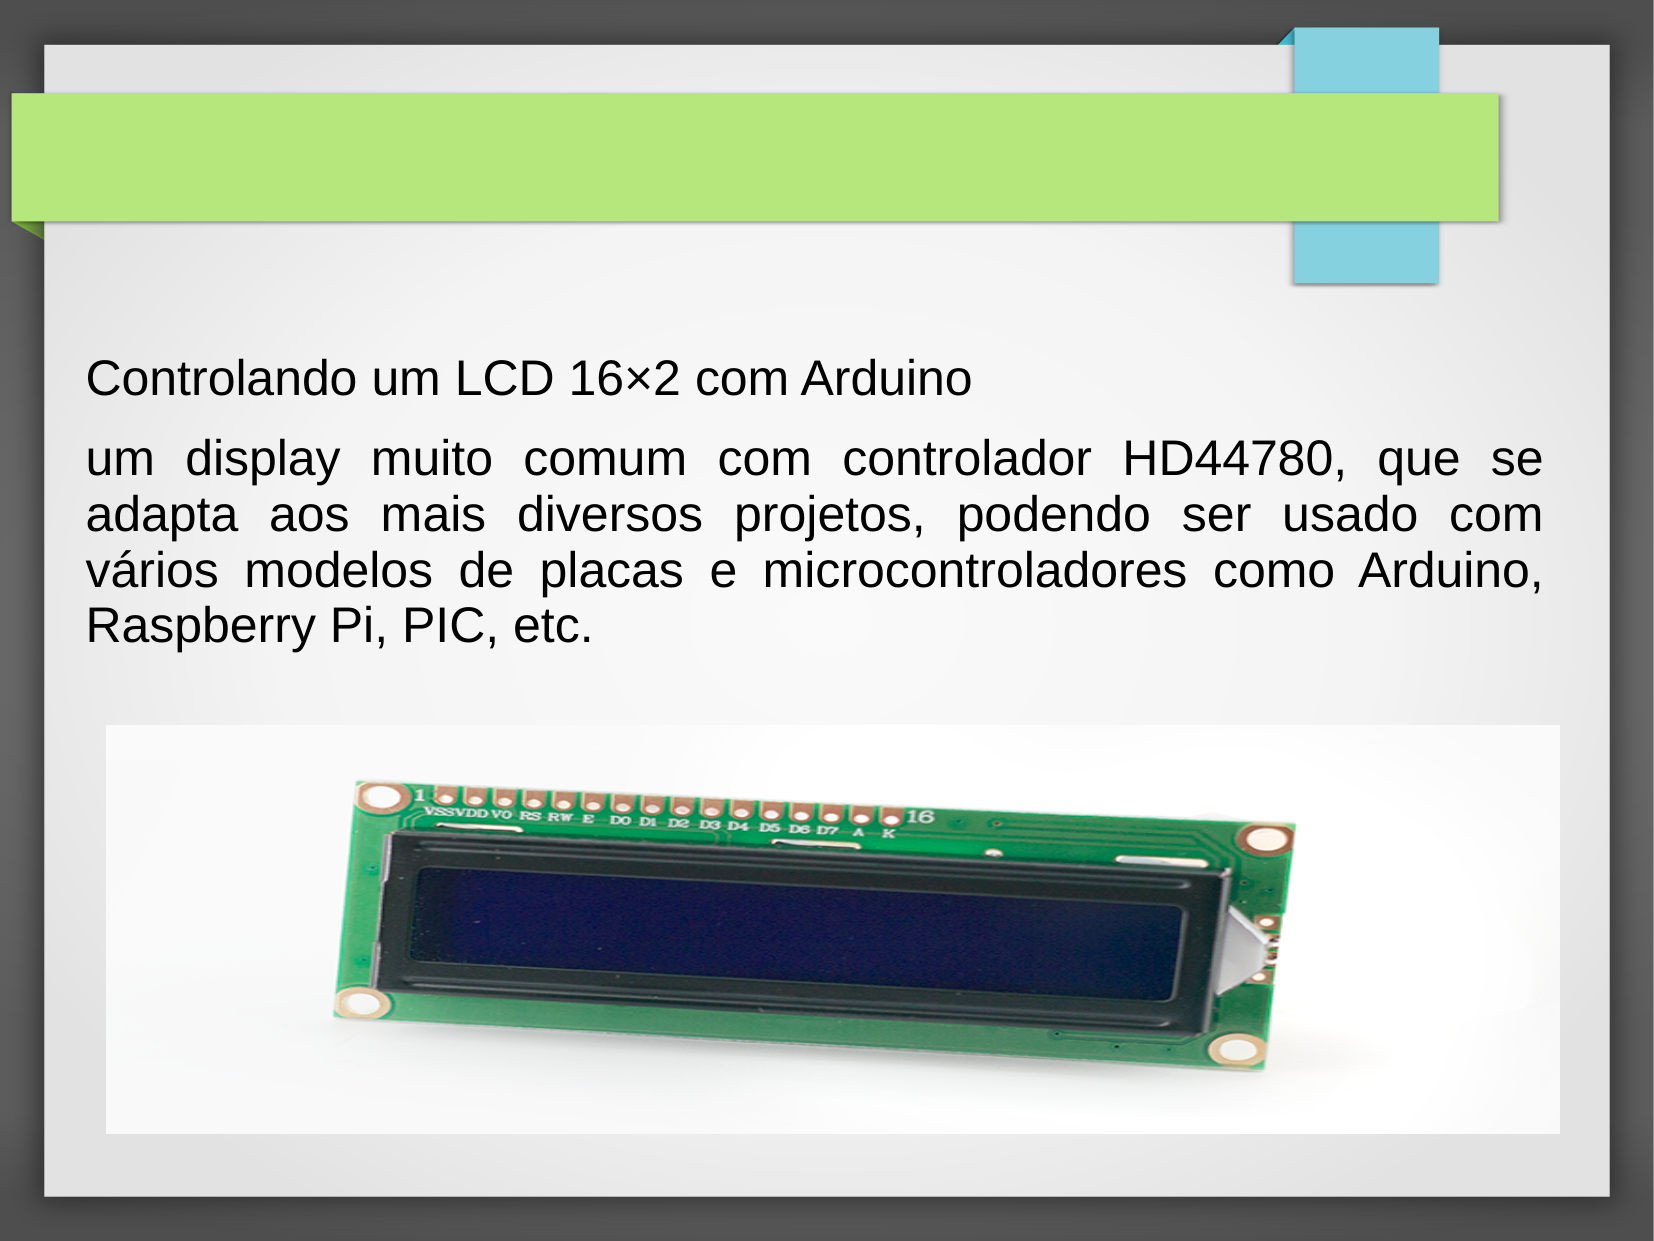

Controlando um LCD 16×2 com Arduino
um display muito comum com controlador HD44780, que se adapta aos mais diversos projetos, podendo ser usado com vários modelos de placas e microcontroladores como Arduino, Raspberry Pi, PIC, etc.